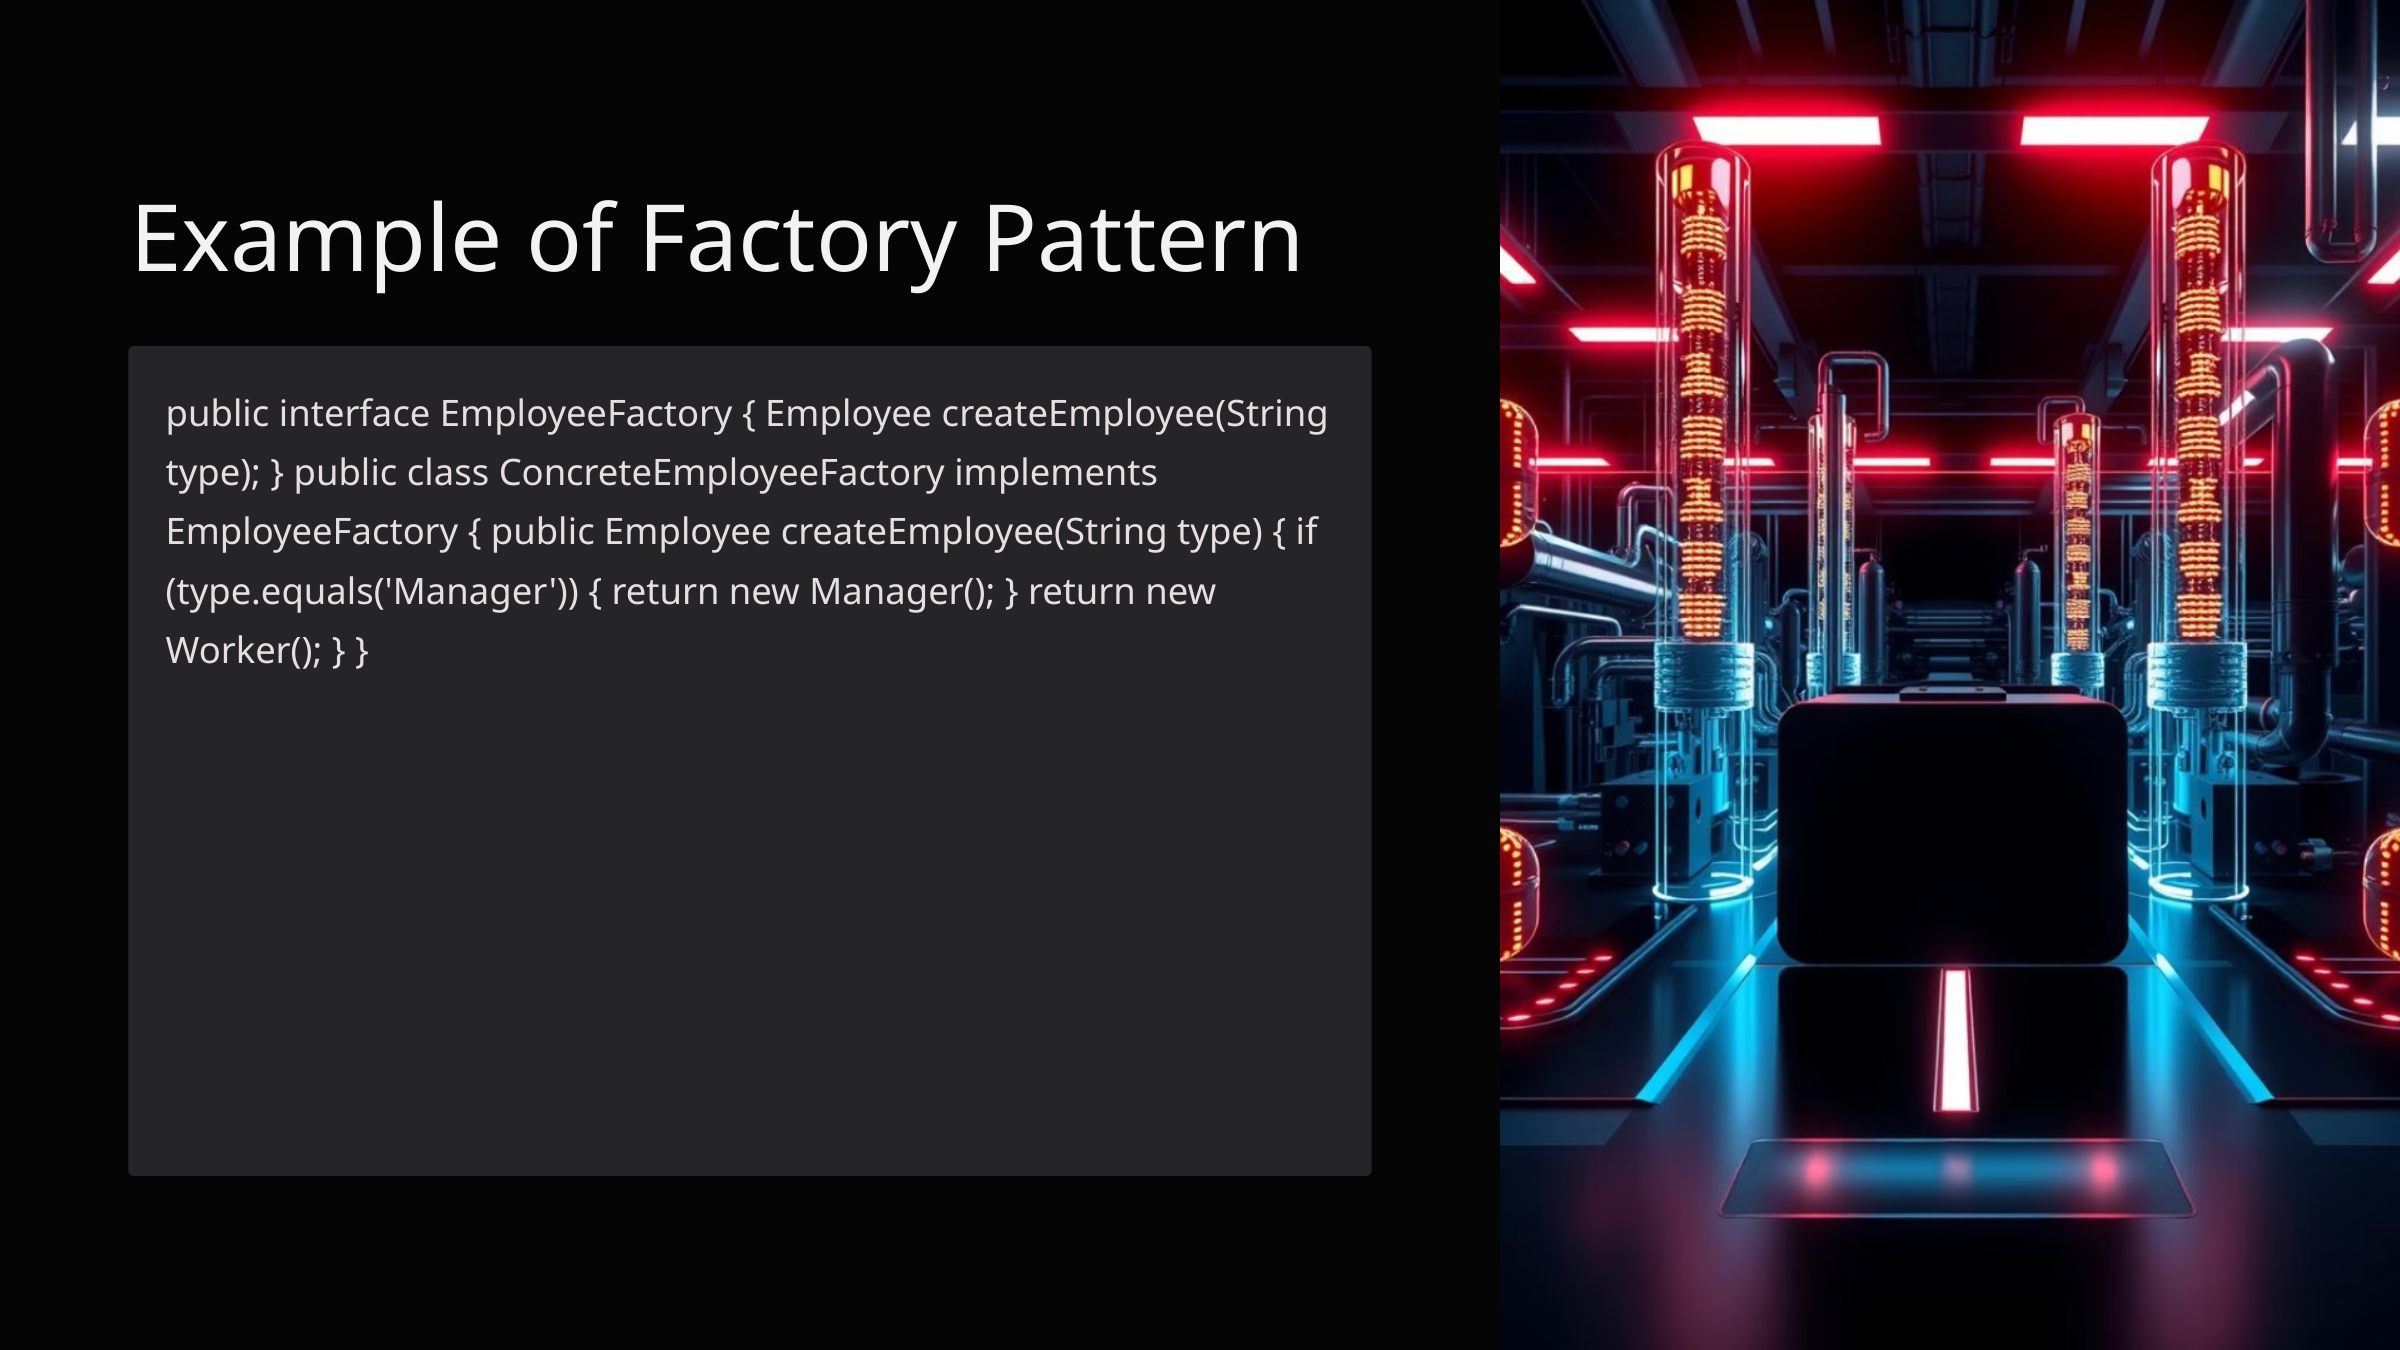

Example of Factory Pattern
public interface EmployeeFactory { Employee createEmployee(String type); } public class ConcreteEmployeeFactory implements EmployeeFactory { public Employee createEmployee(String type) { if (type.equals('Manager')) { return new Manager(); } return new Worker(); } }